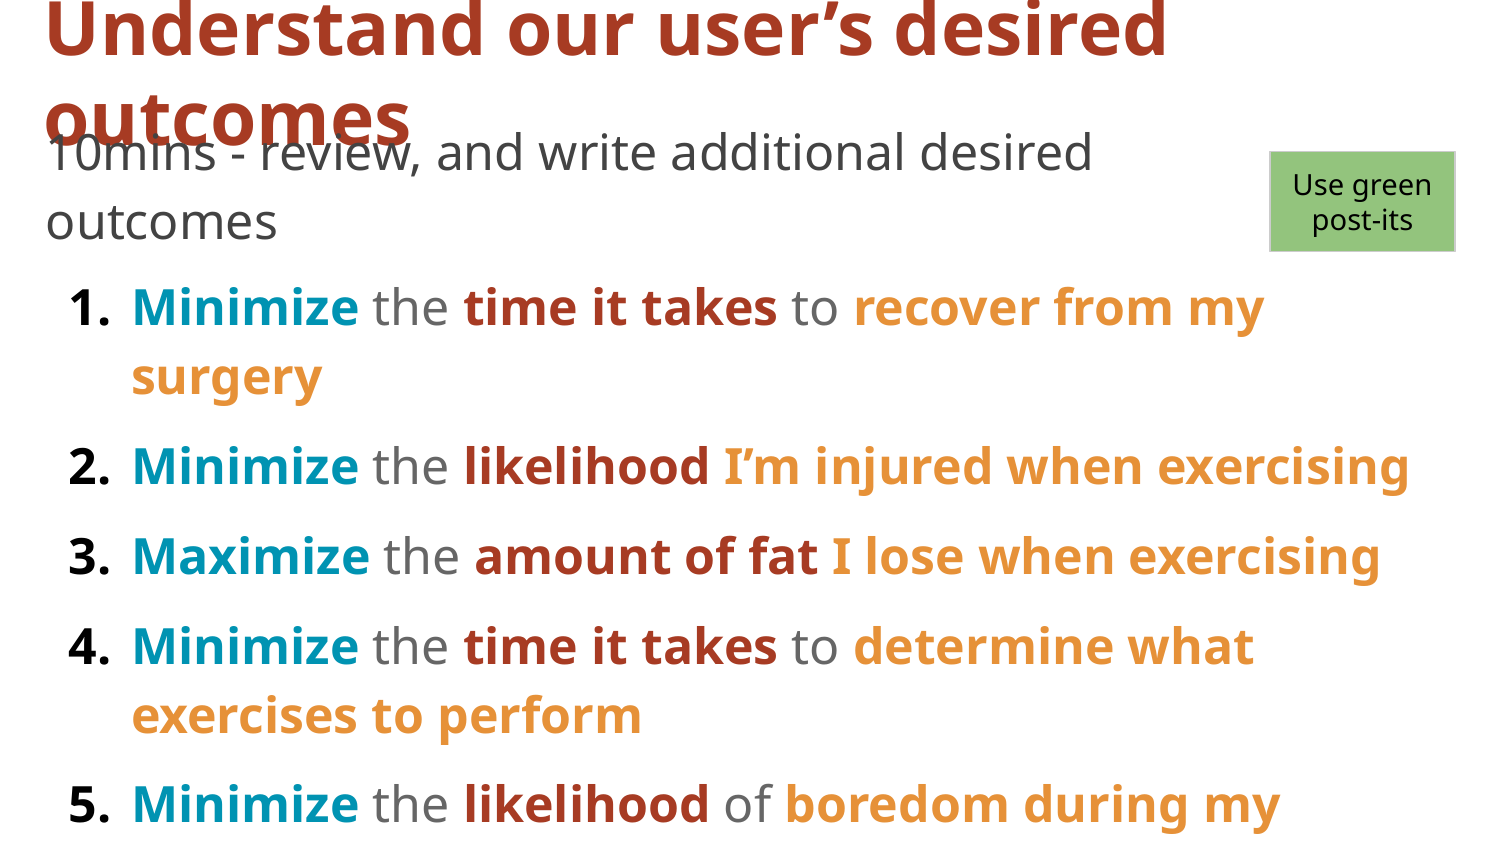

Understand our user’s desired outcomes
10mins - review, and write additional desired outcomes
Use green
post-its
Minimize the time it takes to recover from my surgery
Minimize the likelihood I’m injured when exercising
Maximize the amount of fat I lose when exercising
Minimize the time it takes to determine what exercises to perform
Minimize the likelihood of boredom during my exercise